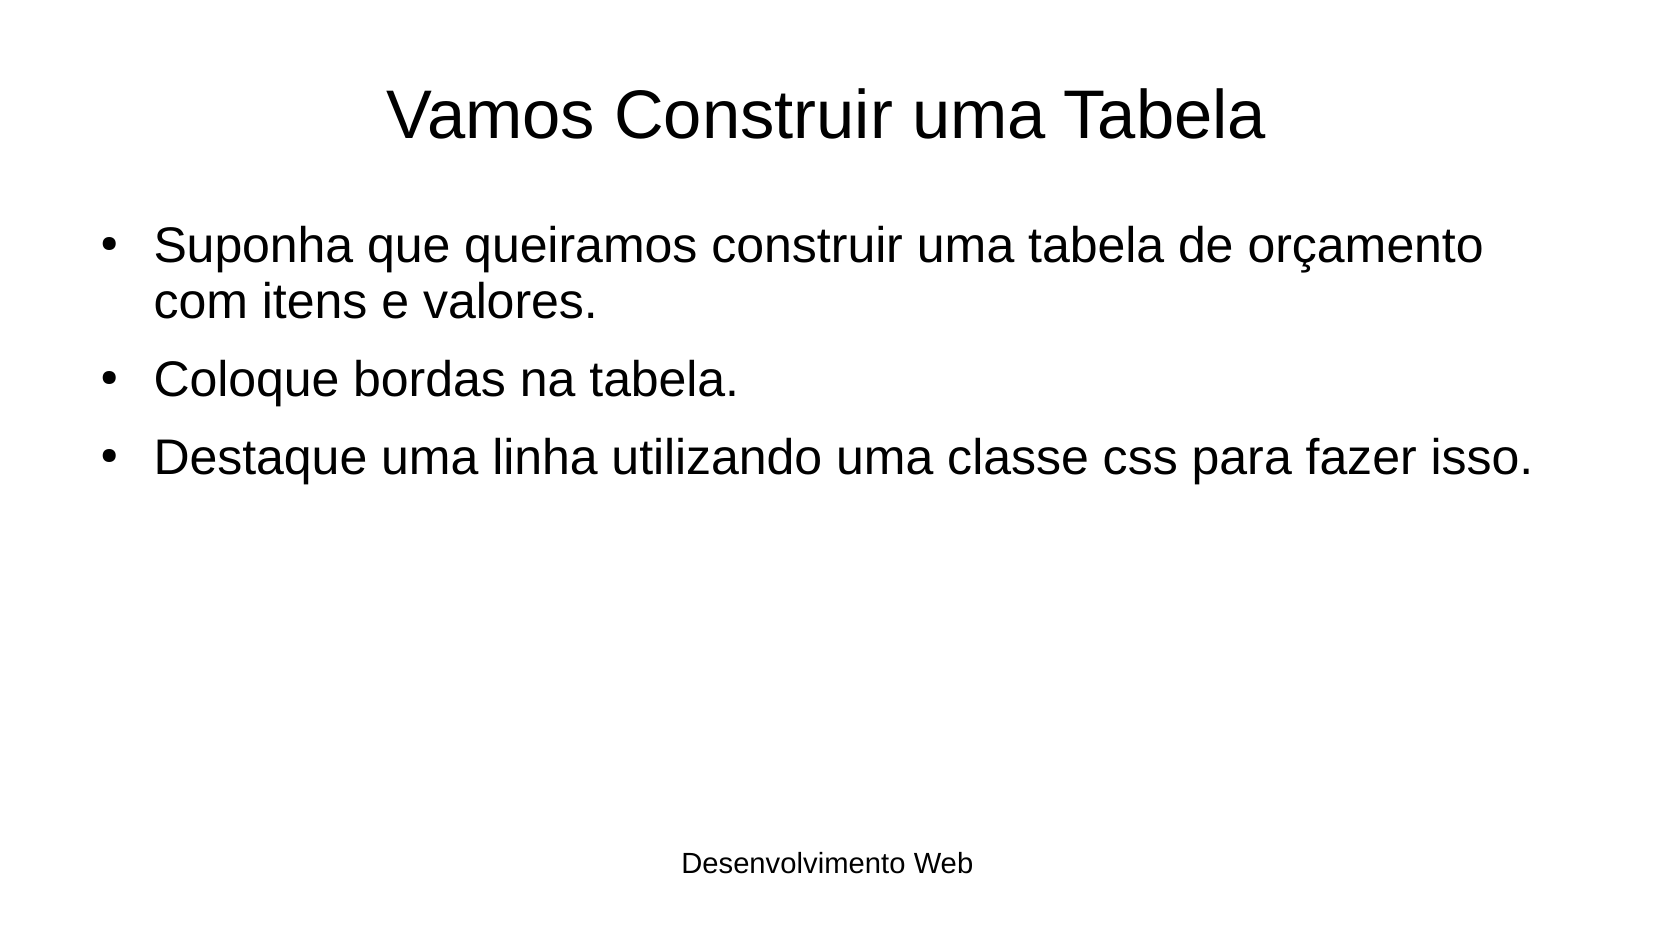

# Vamos Construir uma Tabela
Suponha que queiramos construir uma tabela de orçamento com itens e valores.
Coloque bordas na tabela.
Destaque uma linha utilizando uma classe css para fazer isso.
Desenvolvimento Web